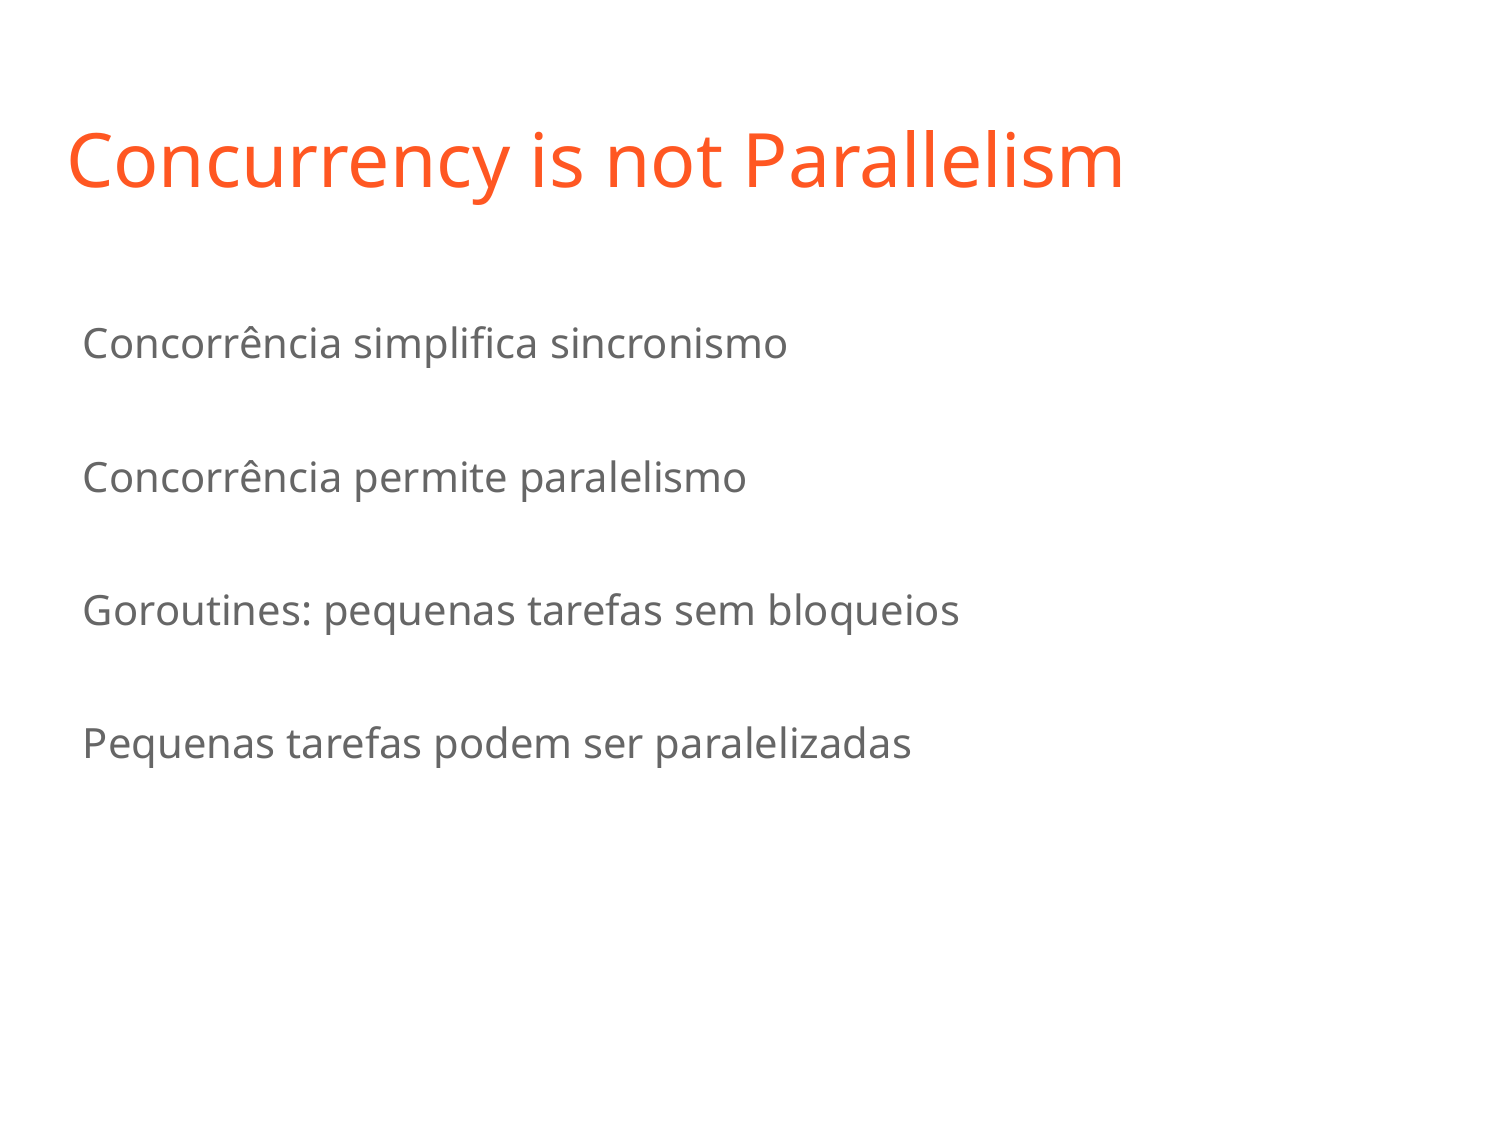

# Concurrency is not Parallelism
Concorrência simplifica sincronismo
Concorrência permite paralelismo
Goroutines: pequenas tarefas sem bloqueios
Pequenas tarefas podem ser paralelizadas